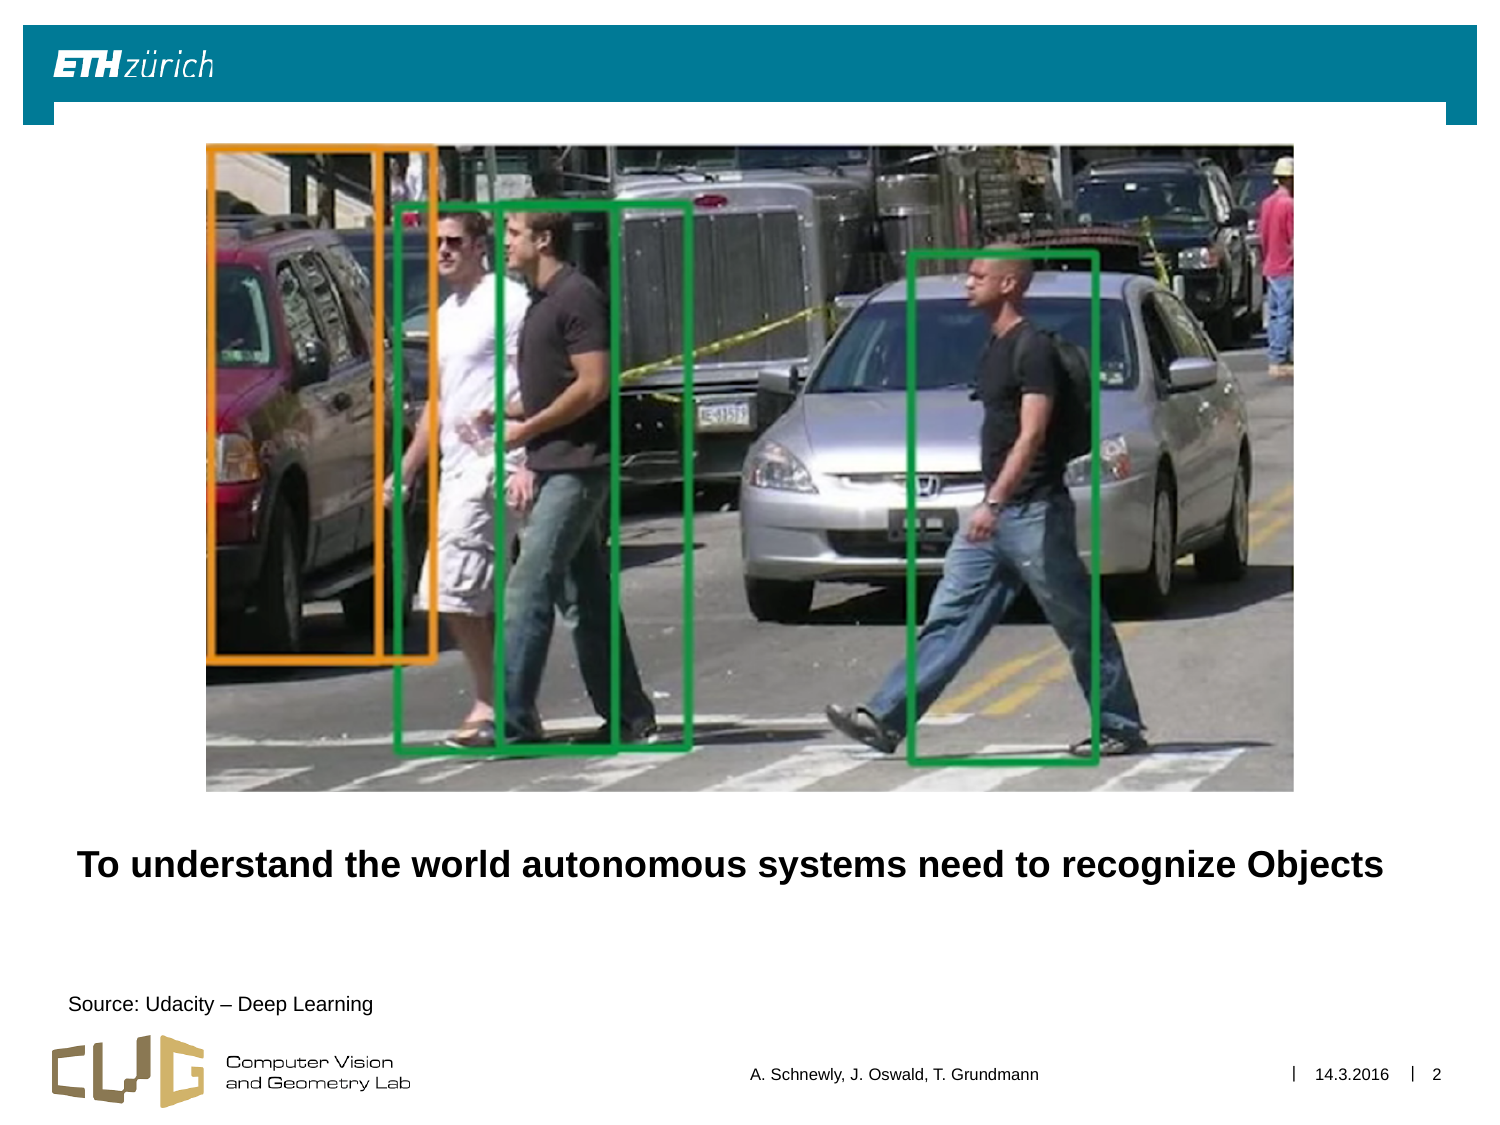

# To understand the world autonomous systems need to recognize Objects
Source: Udacity – Deep Learning
A. Schnewly, J. Oswald, T. Grundmann
14.3.2016